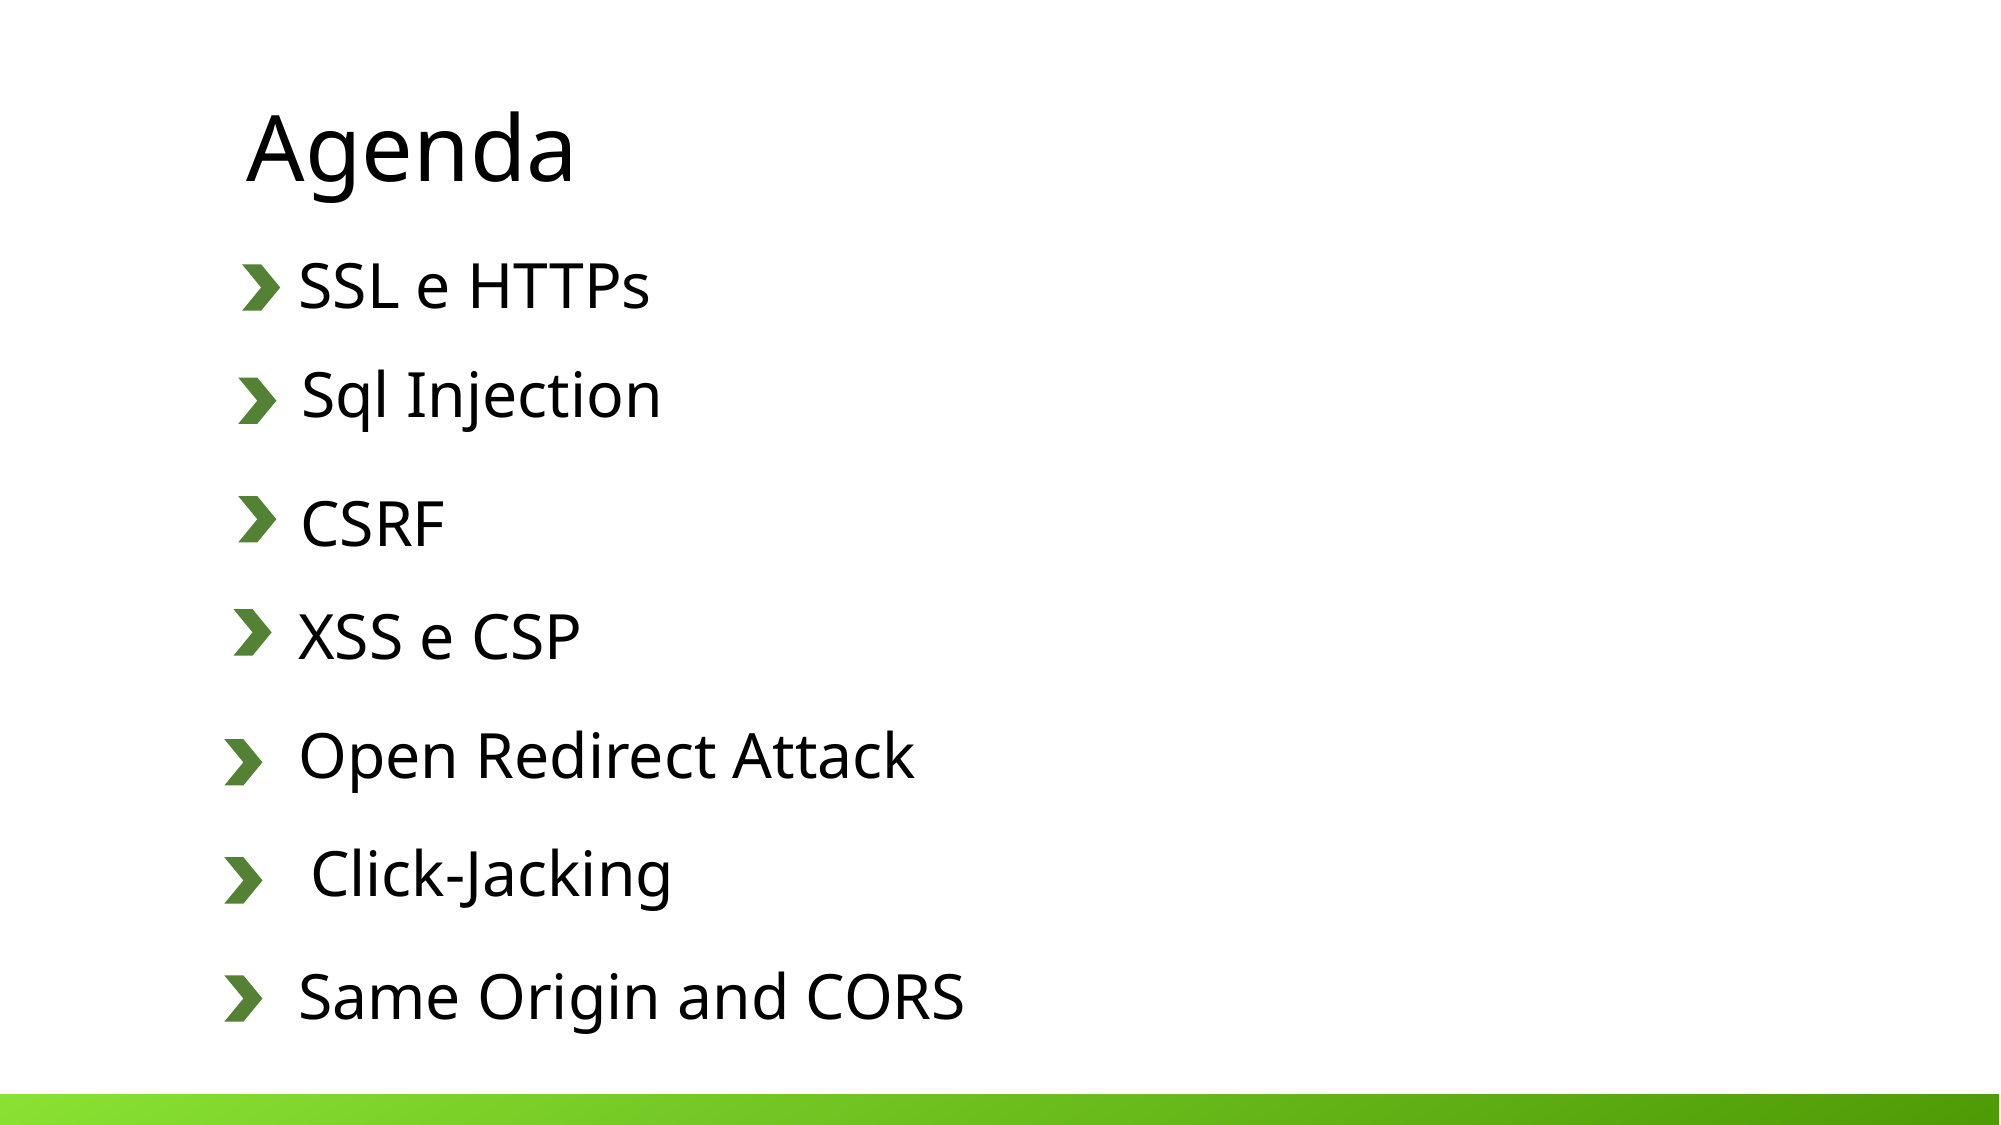

Agenda
SSL e HTTPs
Sql Injection
CSRF
XSS e CSP
Open Redirect Attack
Click-Jacking
Same Origin and CORS